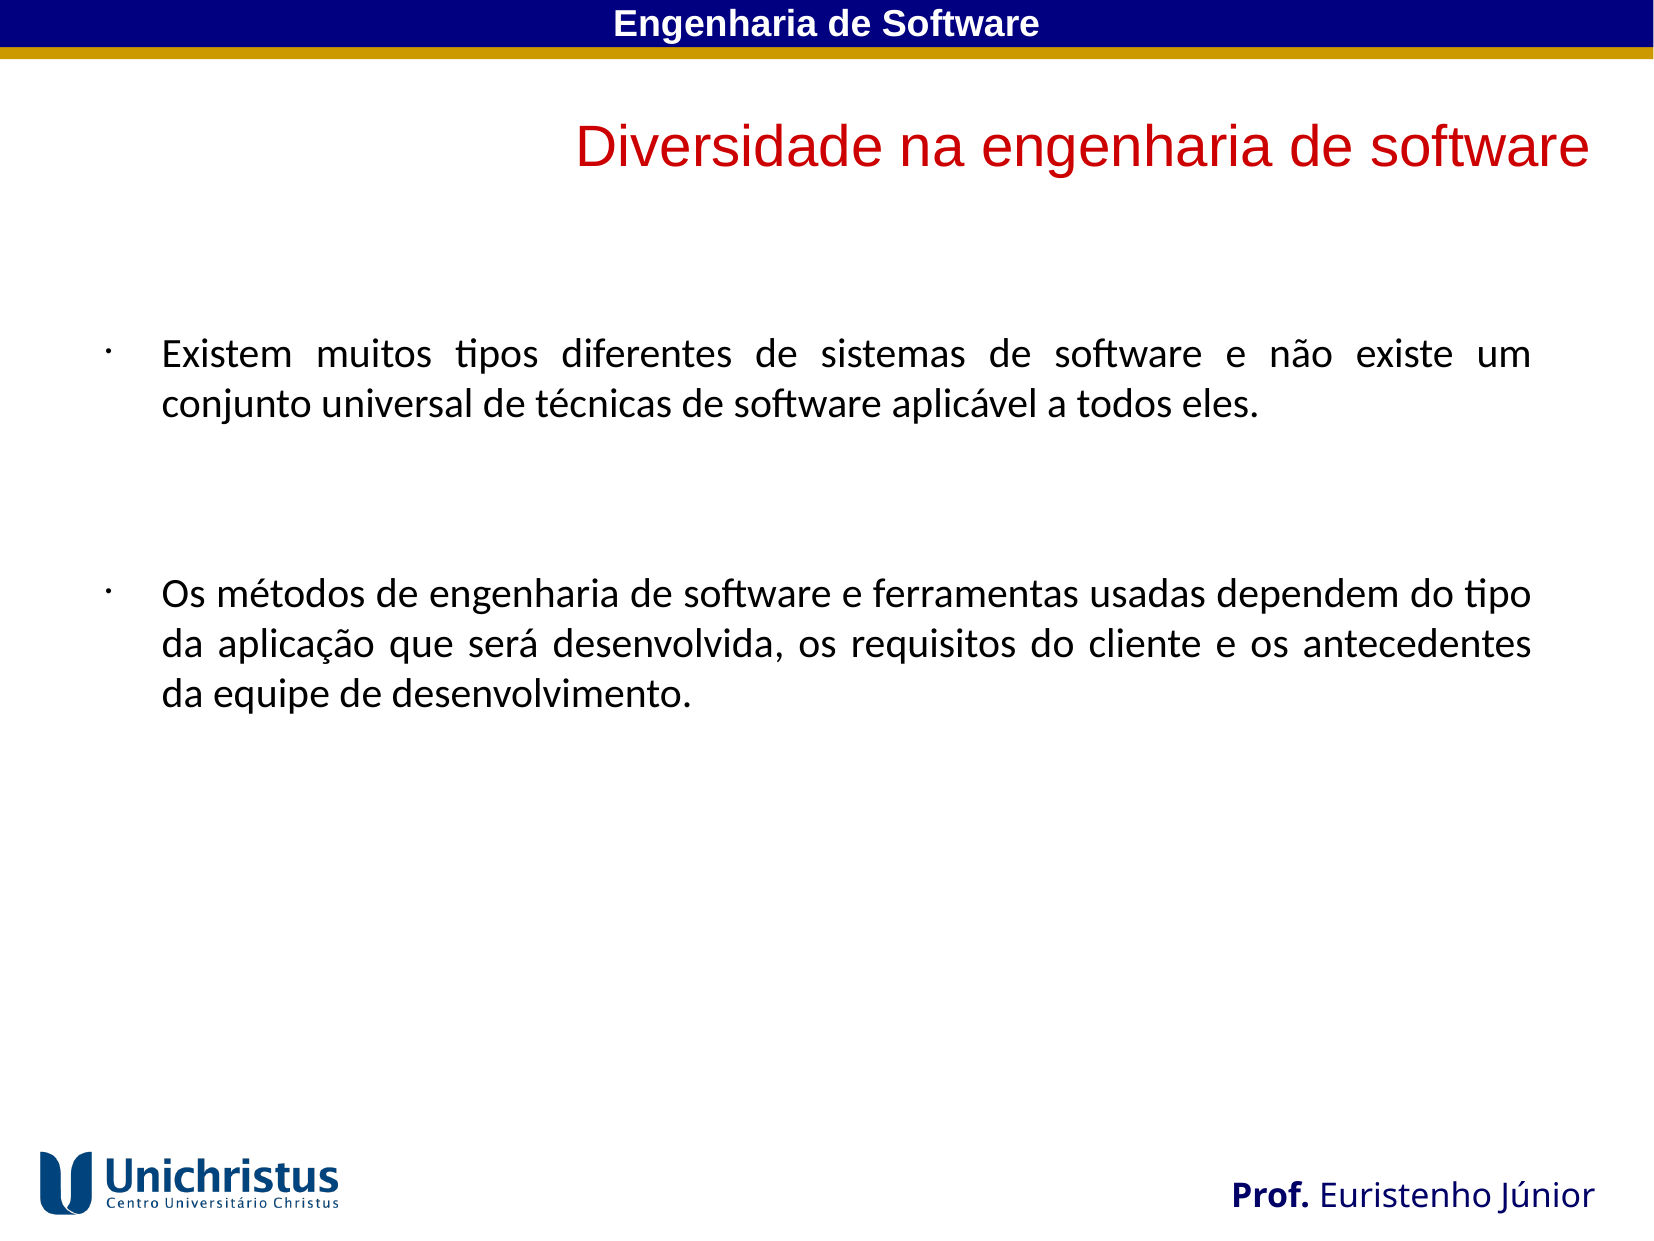

Engenharia de Software
Diversidade na engenharia de software
Existem muitos tipos diferentes de sistemas de software e não existe um conjunto universal de técnicas de software aplicável a todos eles.
Os métodos de engenharia de software e ferramentas usadas dependem do tipo da aplicação que será desenvolvida, os requisitos do cliente e os antecedentes da equipe de desenvolvimento.
Prof. Euristenho Júnior